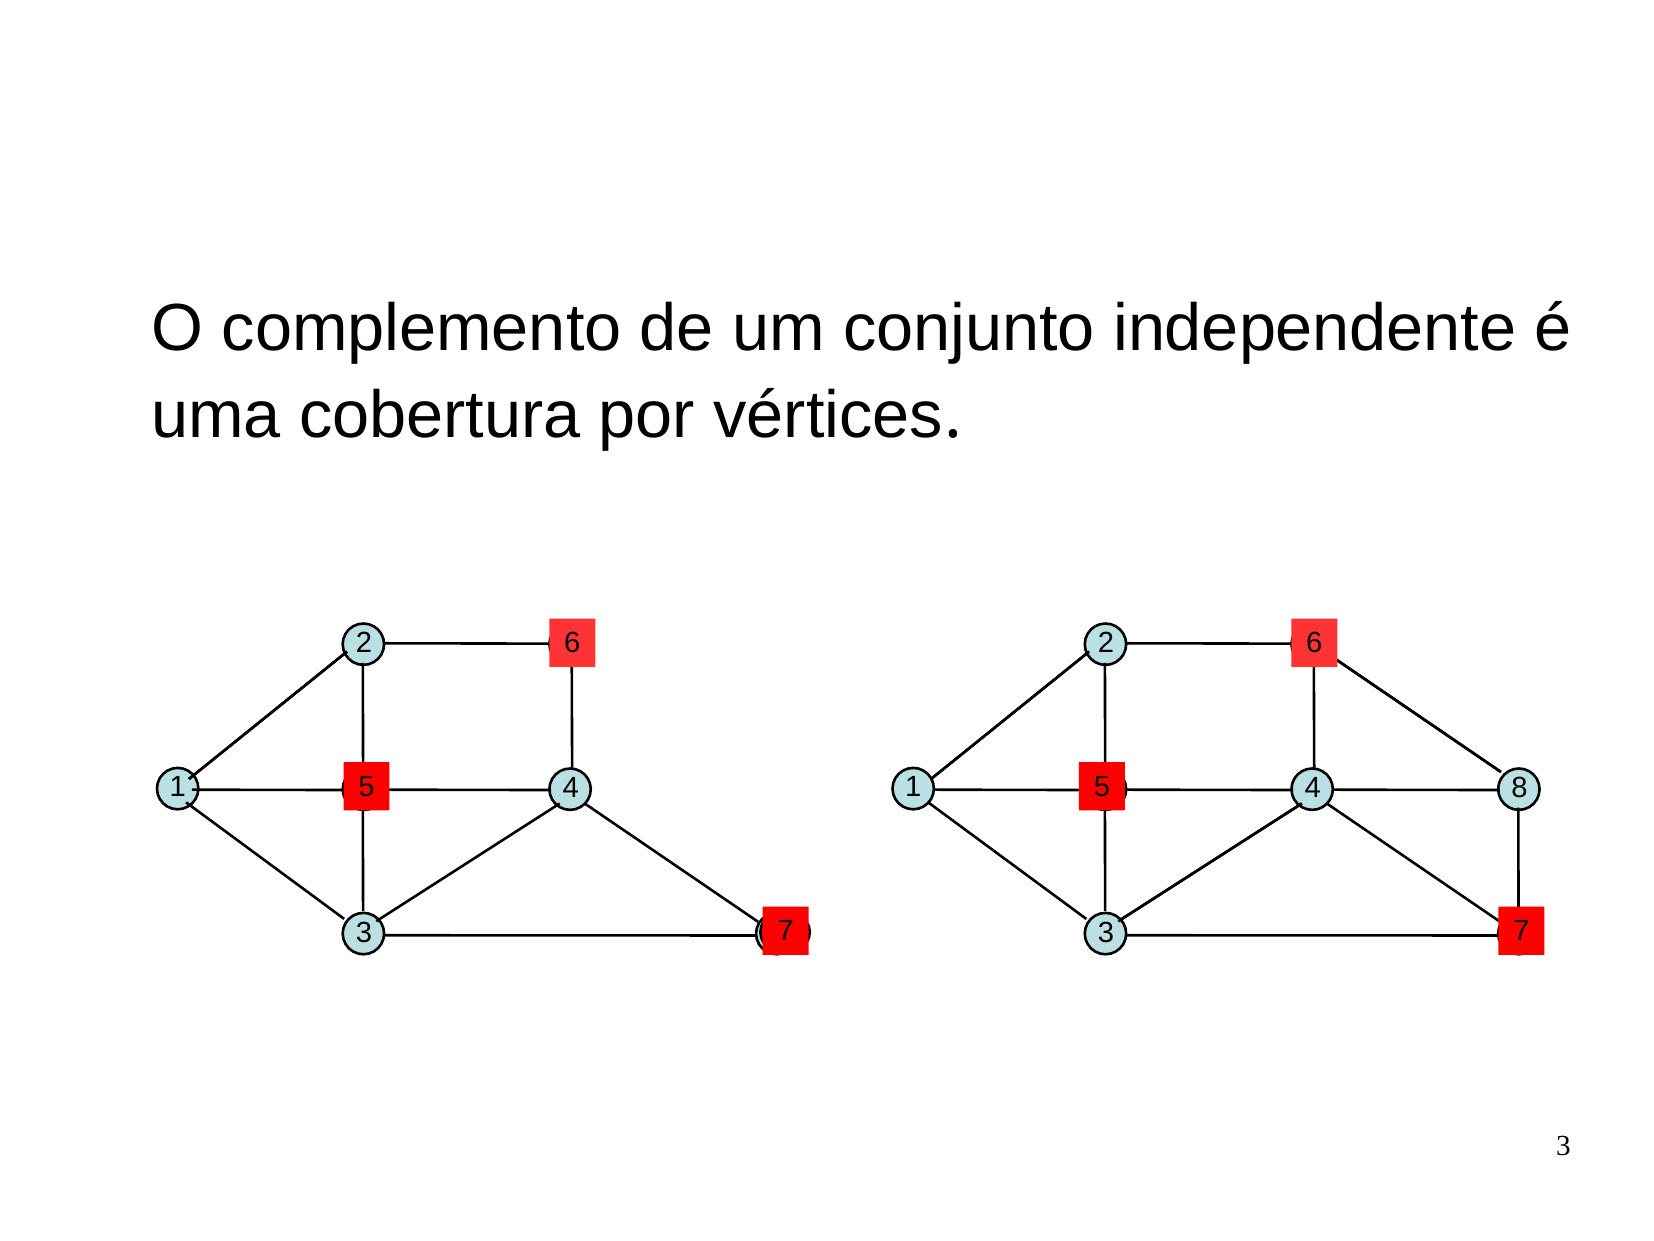

#
O complemento de um conjunto independente é uma cobertura por vértices.
2
6
6
2
6
6
1
5
1
5
5
4
5
4
8
7
7
3
7
3
7
3